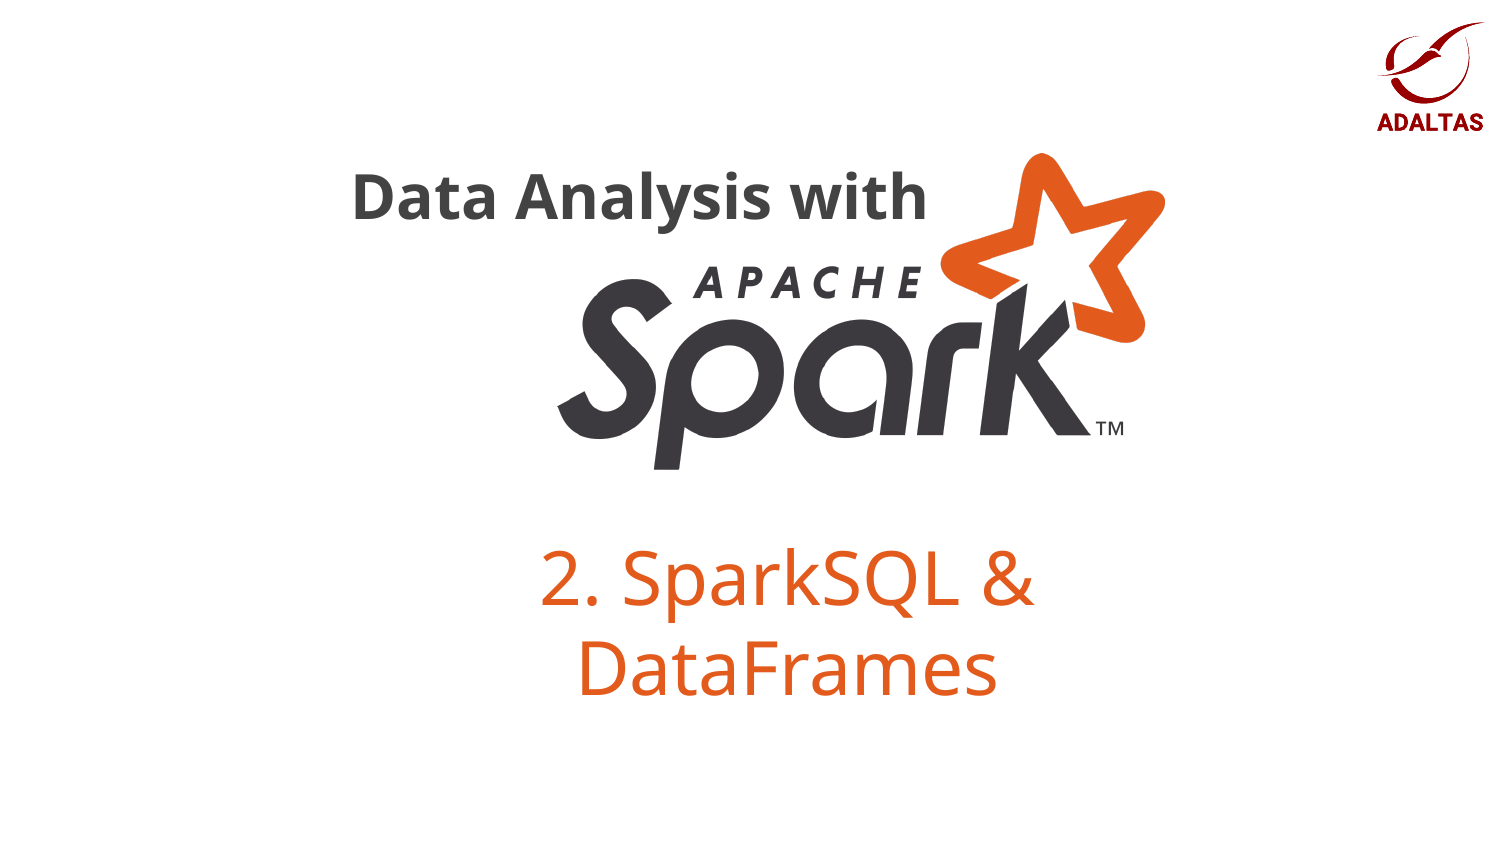

Data Analysis with
# 2. SparkSQL &
DataFrames